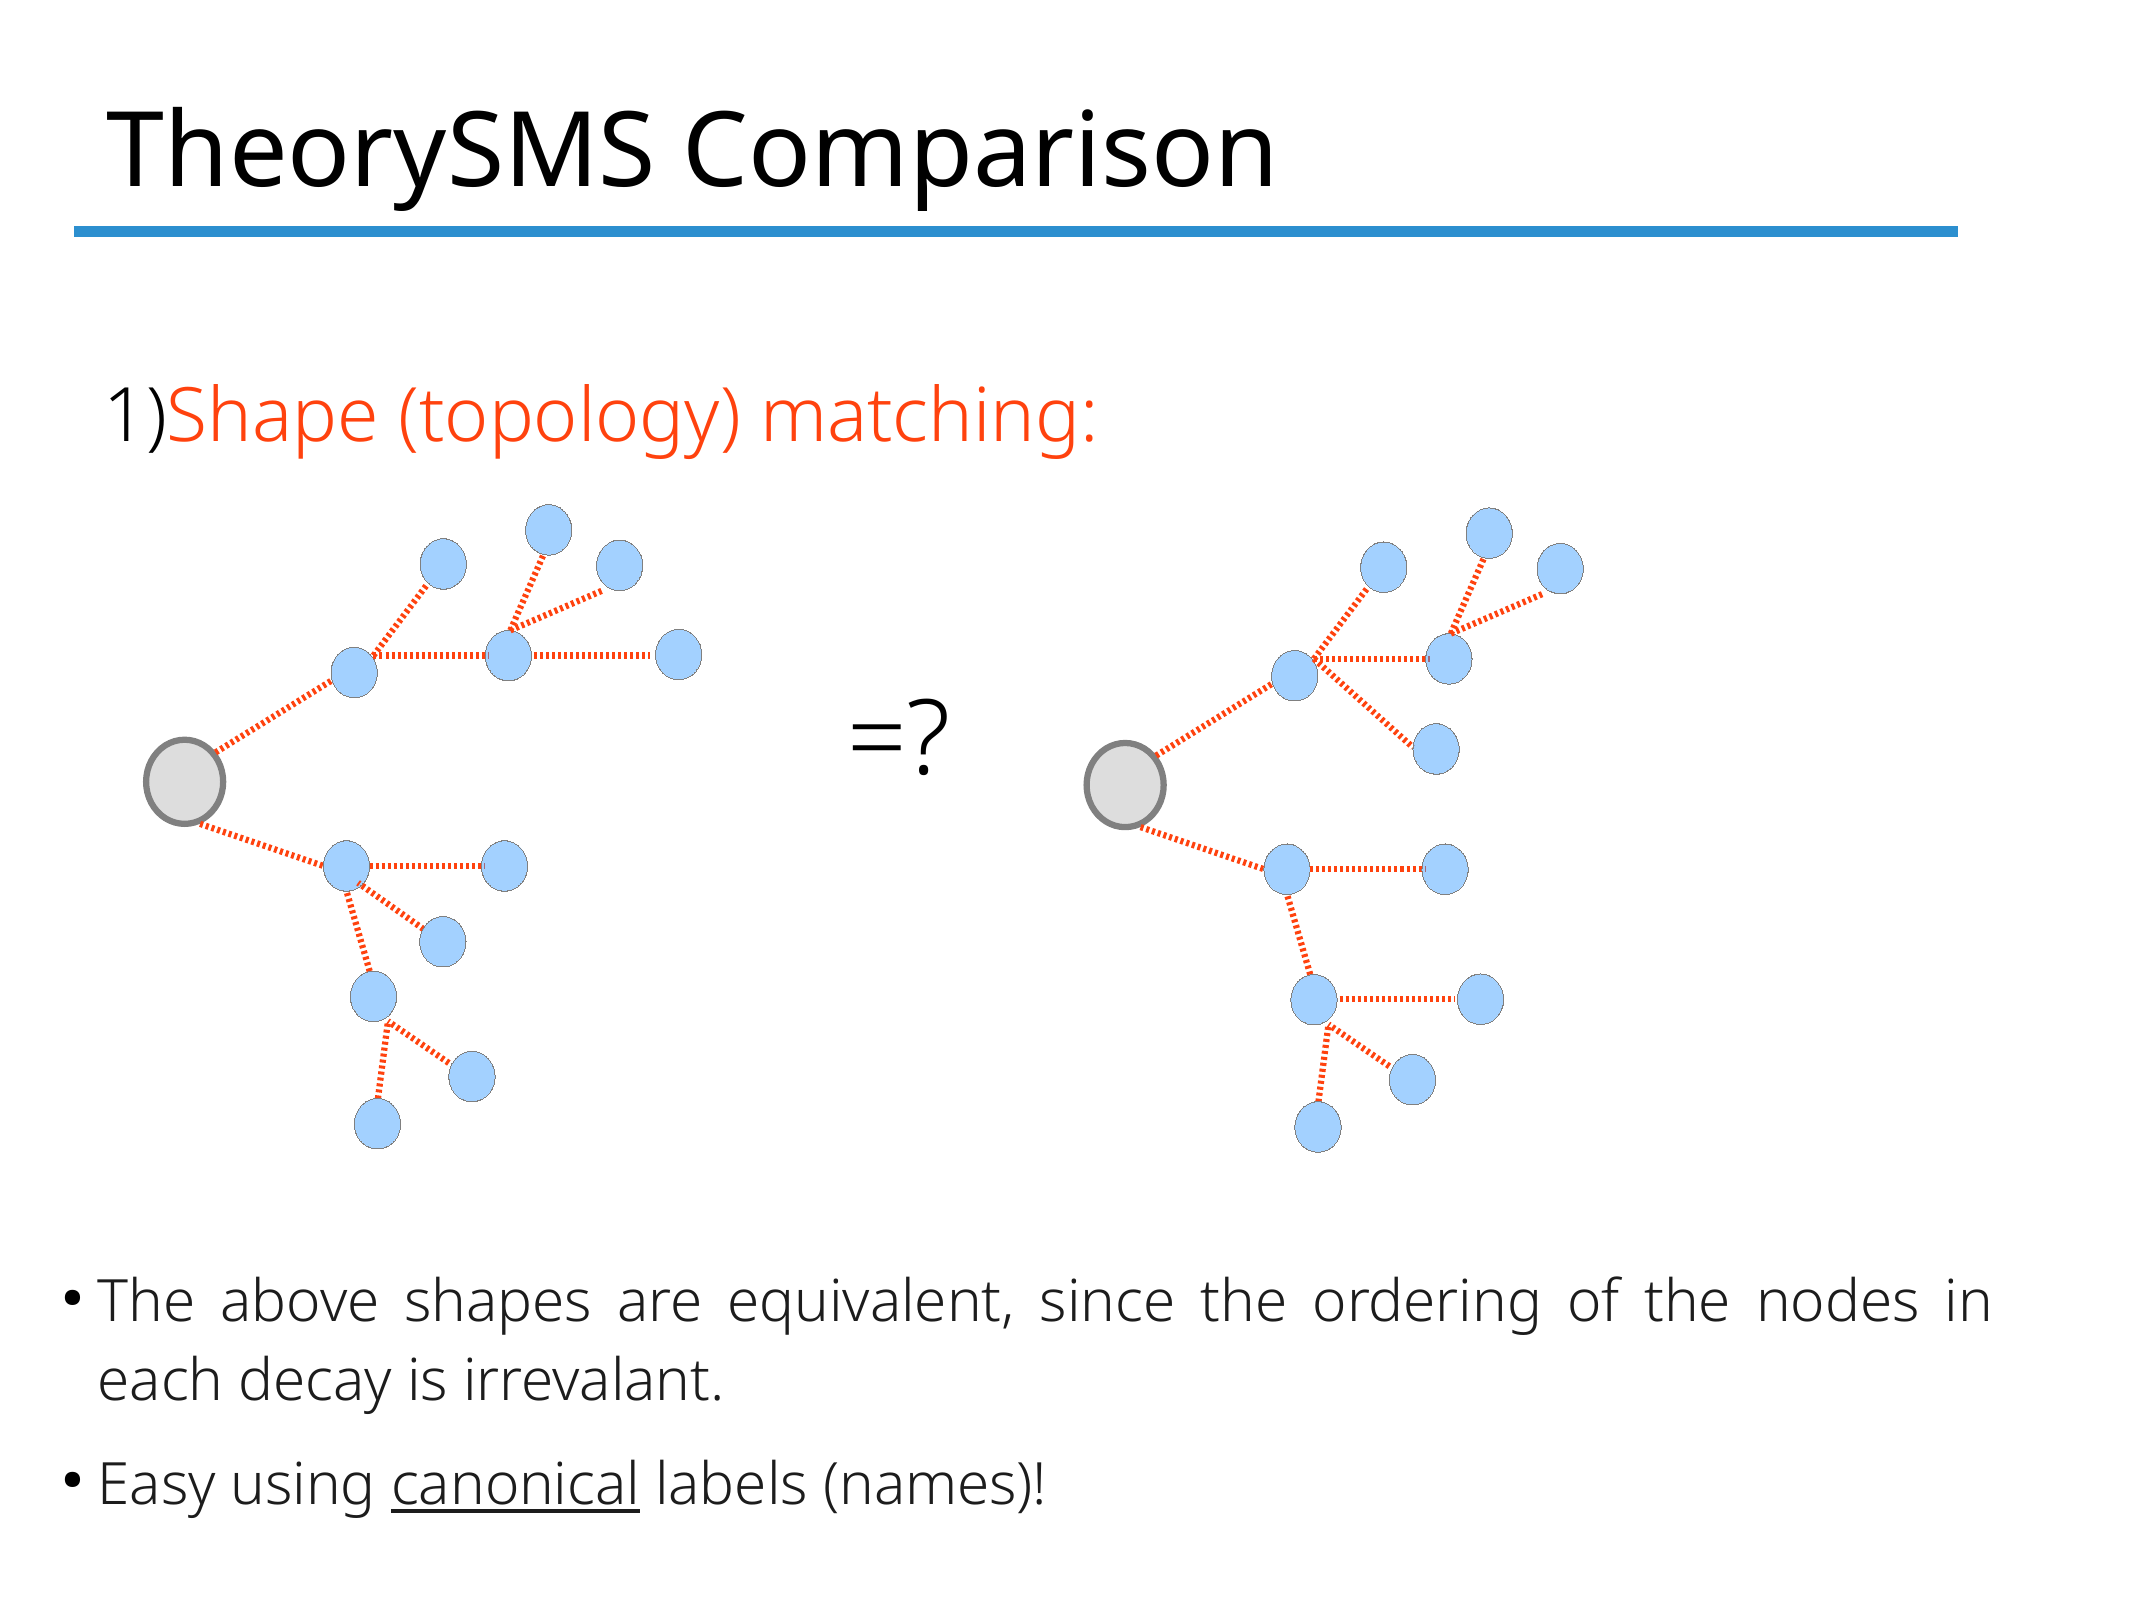

TheorySMS Comparison
Shape (topology) matching:
=?
The above shapes are equivalent, since the ordering of the nodes in each decay is irrevalant.
Easy using canonical labels (names)!